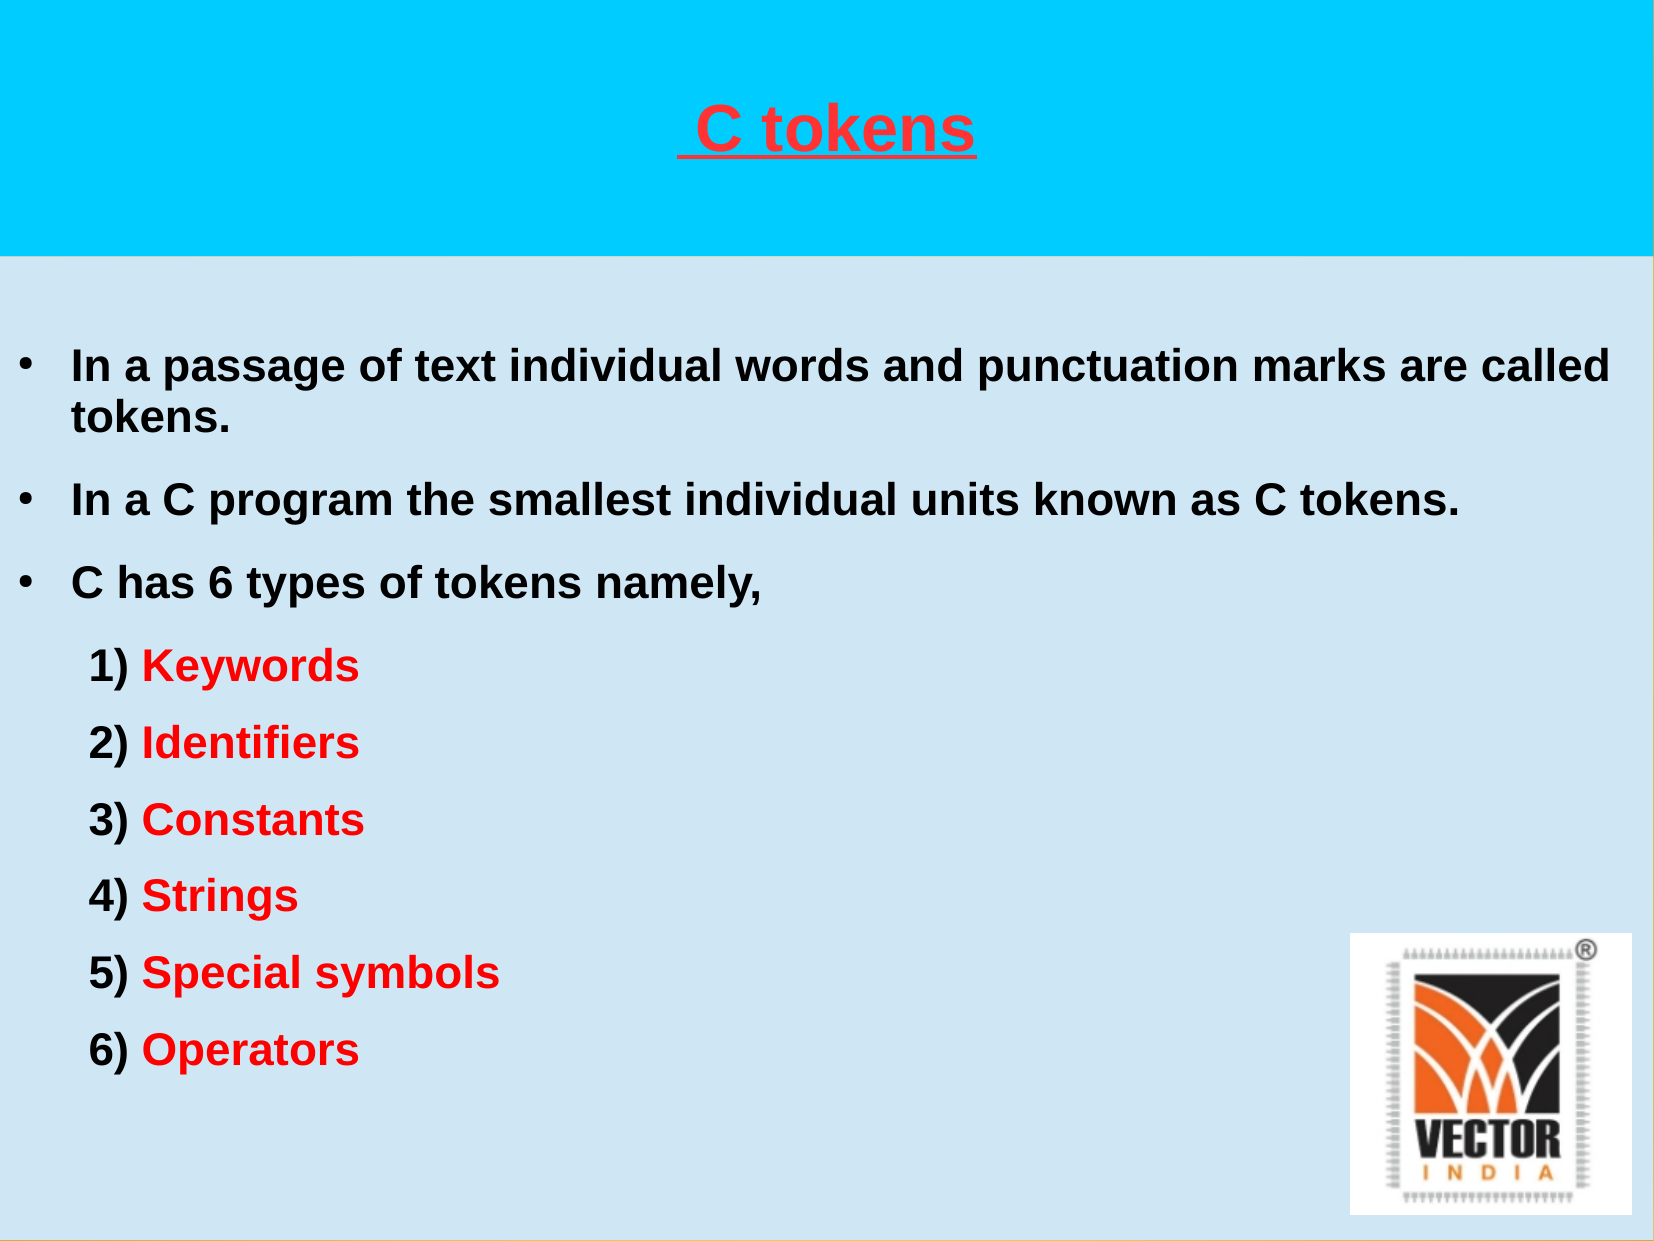

# C tokens
In a passage of text individual words and punctuation marks are called tokens.
In a C program the smallest individual units known as C tokens.
C has 6 types of tokens namely,
Keywords
Identifiers
Constants
Strings
Special symbols
Operators